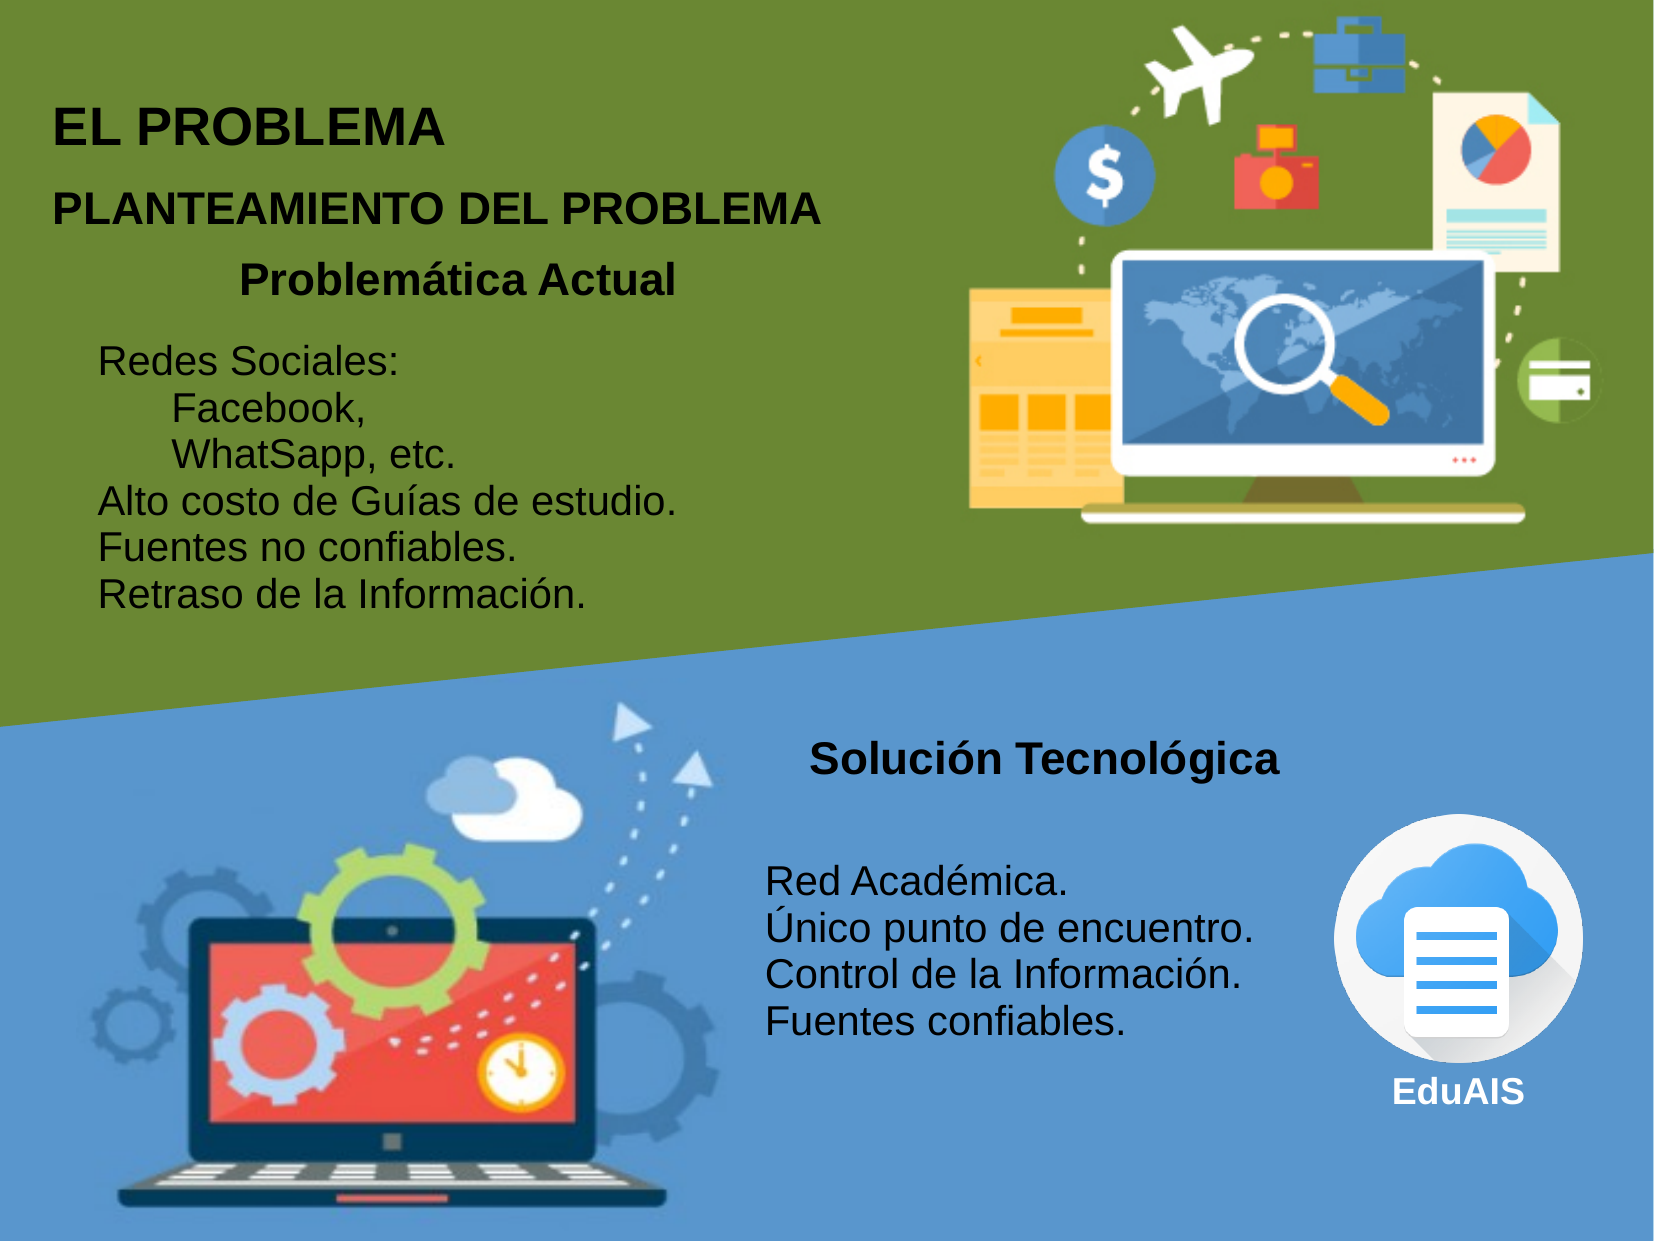

EL PROBLEMA
PLANTEAMIENTO DEL PROBLEMA
Problemática Actual
Redes Sociales:
	Facebook,
	WhatSapp, etc.
Alto costo de Guías de estudio.
Fuentes no confiables.
Retraso de la Información.
Solución Tecnológica
Red Académica.
Único punto de encuentro.
Control de la Información.
Fuentes confiables.
EduAIS